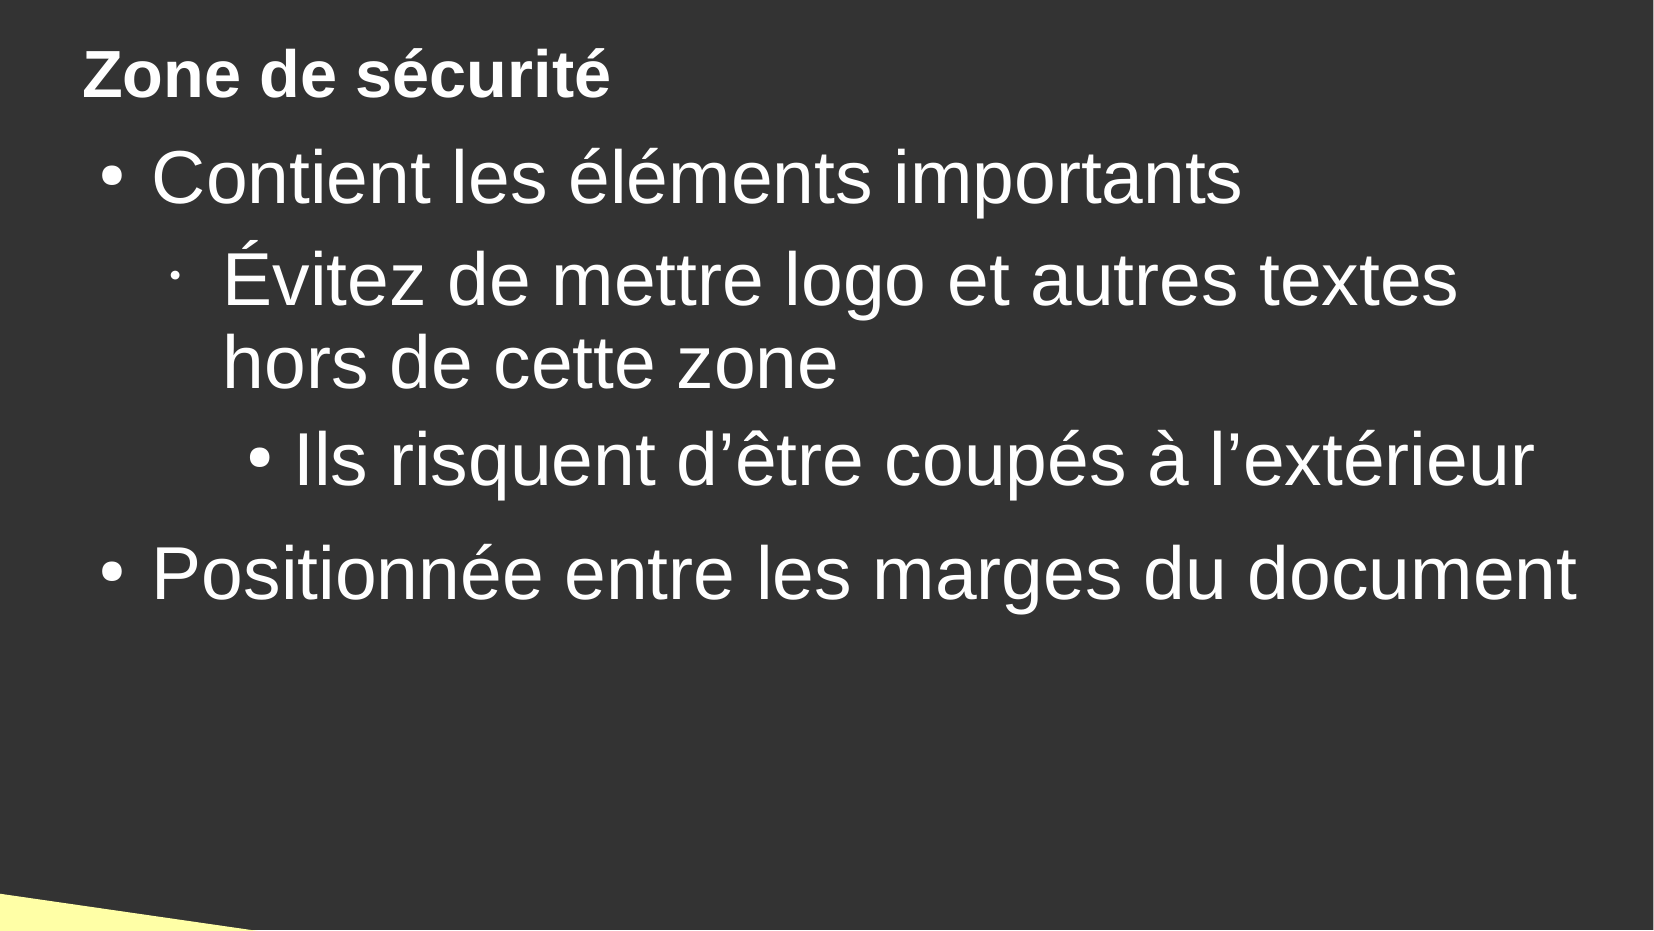

# Zone de sécurité
Contient les éléments importants
Évitez de mettre logo et autres textes hors de cette zone
Ils risquent d’être coupés à l’extérieur
Positionnée entre les marges du document